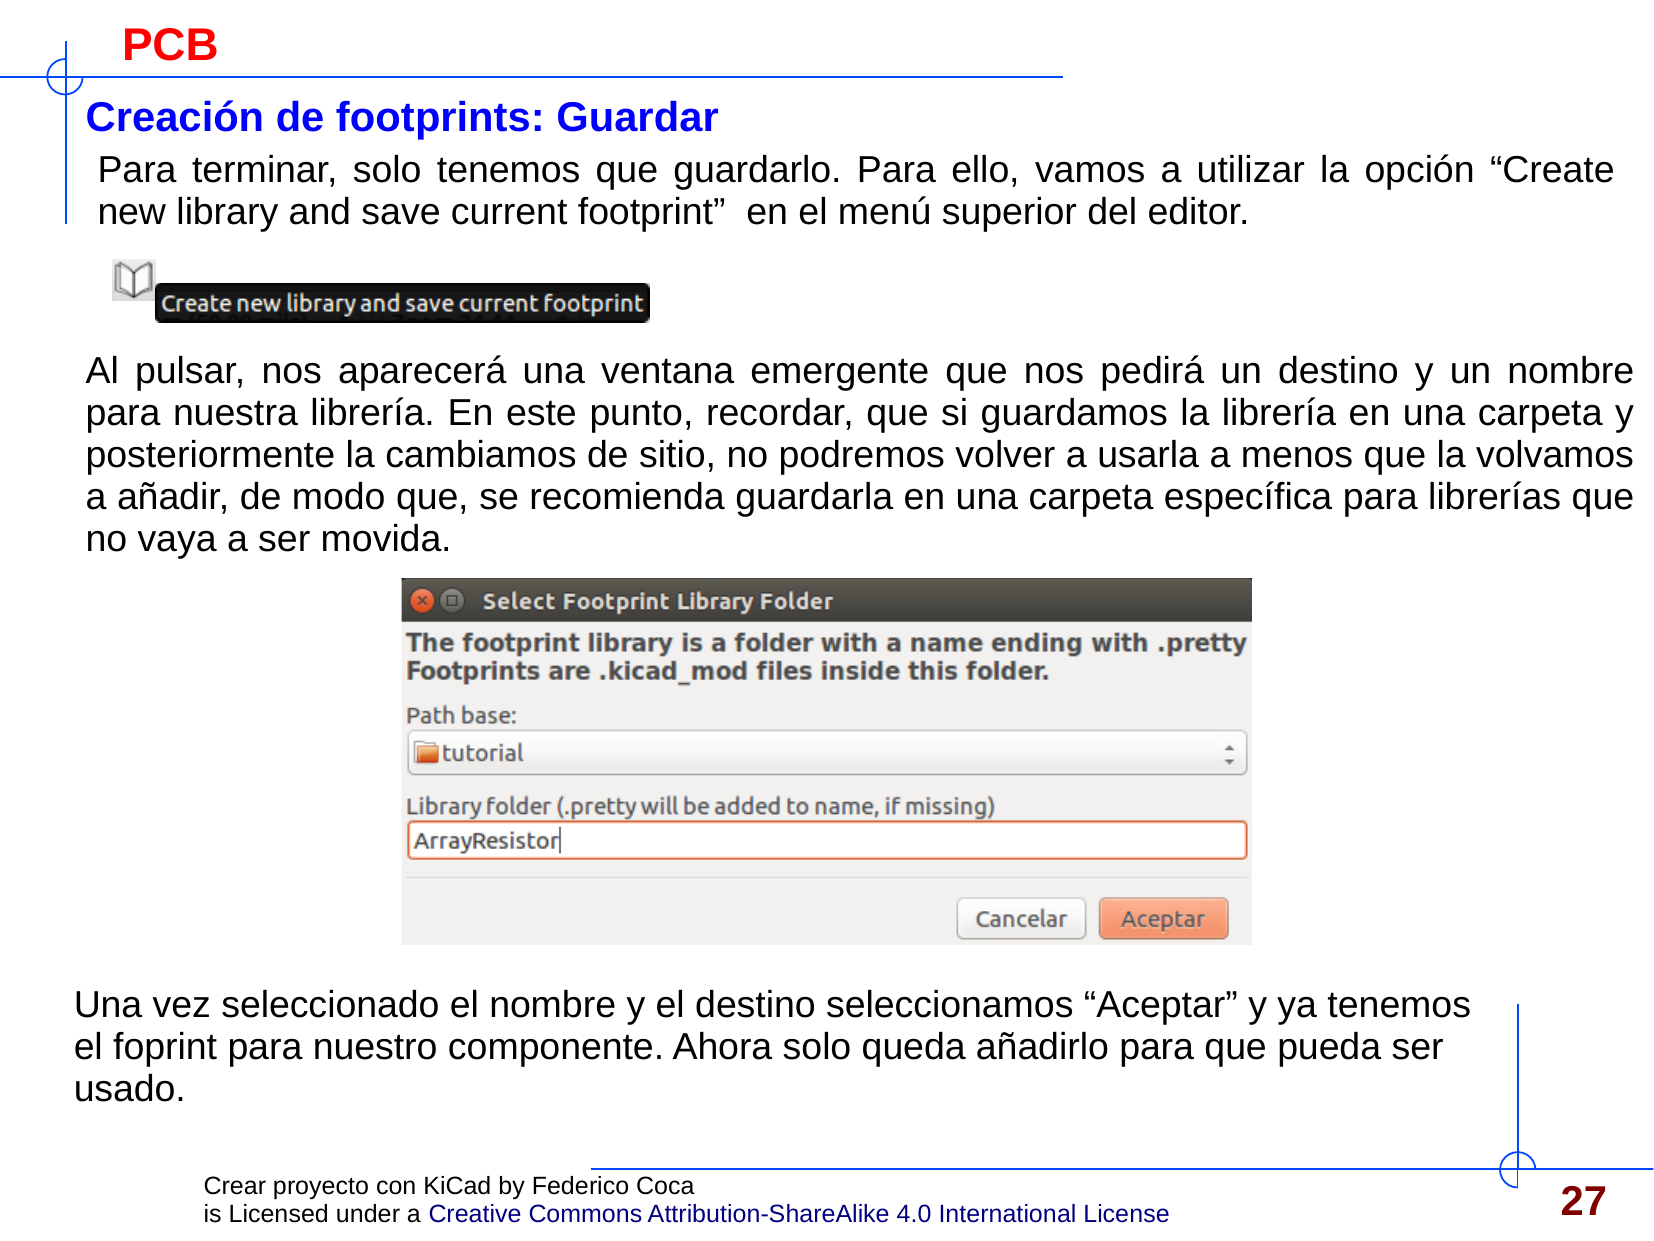

PCB
Creación de footprints: Guardar
Para terminar, solo tenemos que guardarlo. Para ello, vamos a utilizar la opción “Create new library and save current footprint” en el menú superior del editor.
Al pulsar, nos aparecerá una ventana emergente que nos pedirá un destino y un nombre para nuestra librería. En este punto, recordar, que si guardamos la librería en una carpeta y posteriormente la cambiamos de sitio, no podremos volver a usarla a menos que la volvamos a añadir, de modo que, se recomienda guardarla en una carpeta específica para librerías que no vaya a ser movida.
Una vez seleccionado el nombre y el destino seleccionamos “Aceptar” y ya tenemos el foprint para nuestro componente. Ahora solo queda añadirlo para que pueda ser usado.
Crear proyecto con KiCad by Federico Coca
is Licensed under a Creative Commons Attribution-ShareAlike 4.0 International License